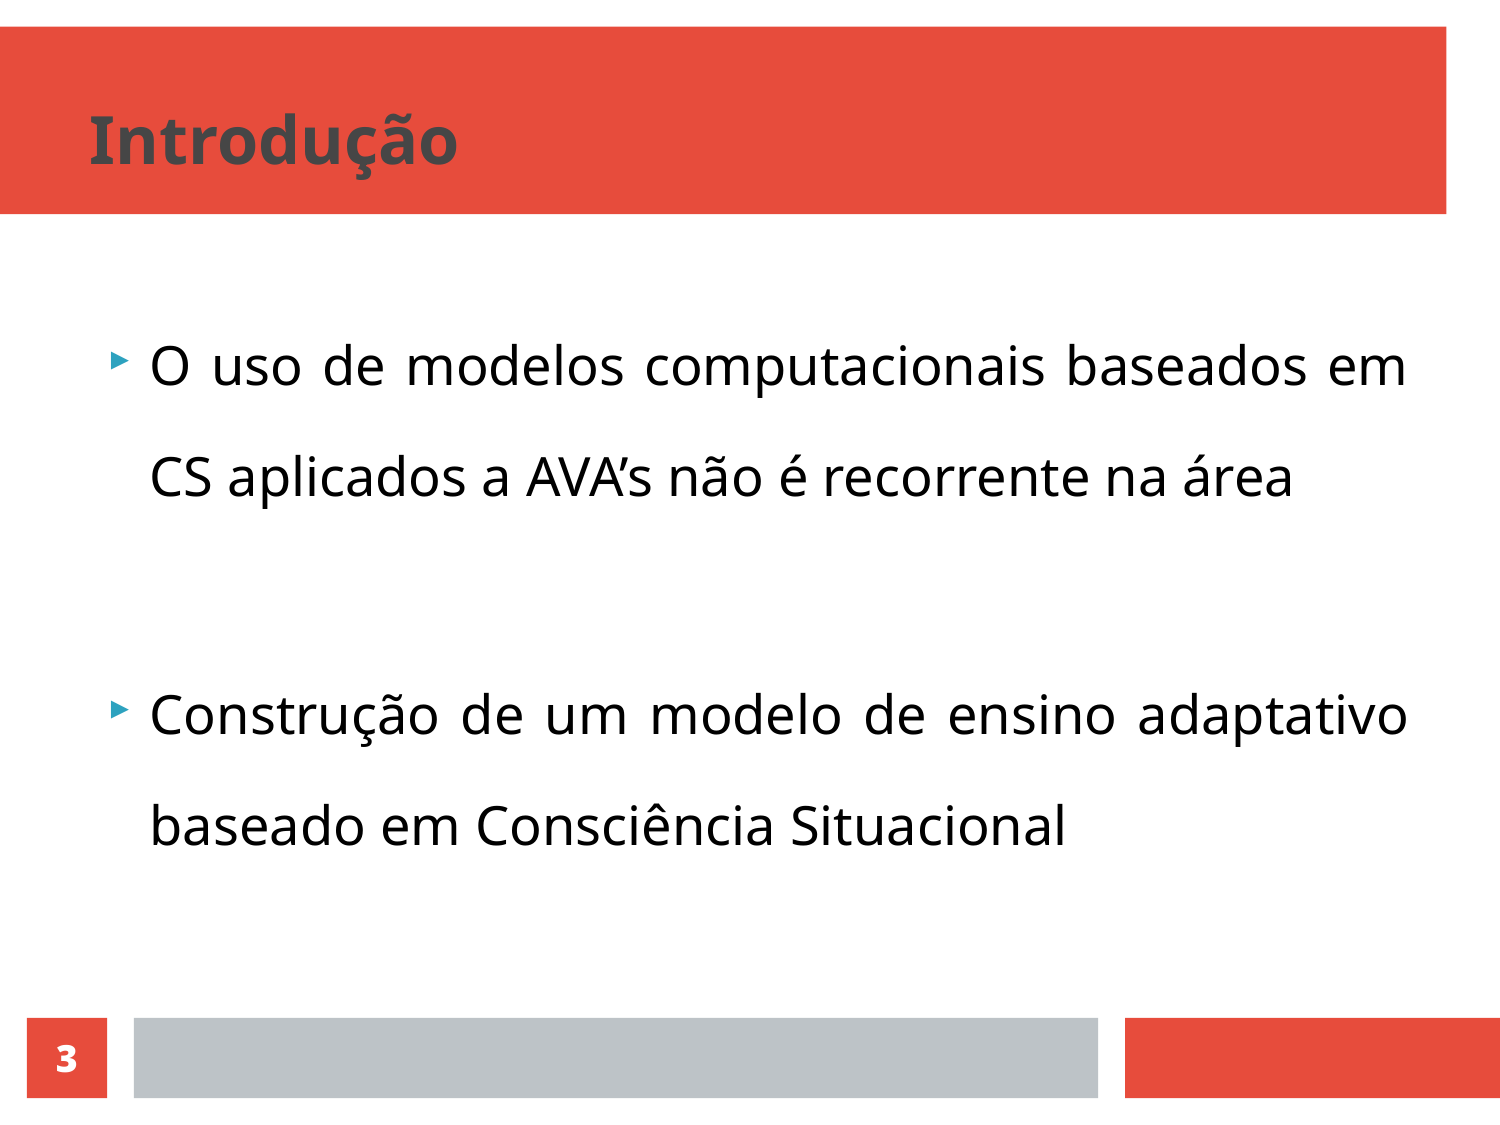

Introdução
# O uso de modelos computacionais baseados em CS aplicados a AVA’s não é recorrente na área
Construção de um modelo de ensino adaptativo baseado em Consciência Situacional
3